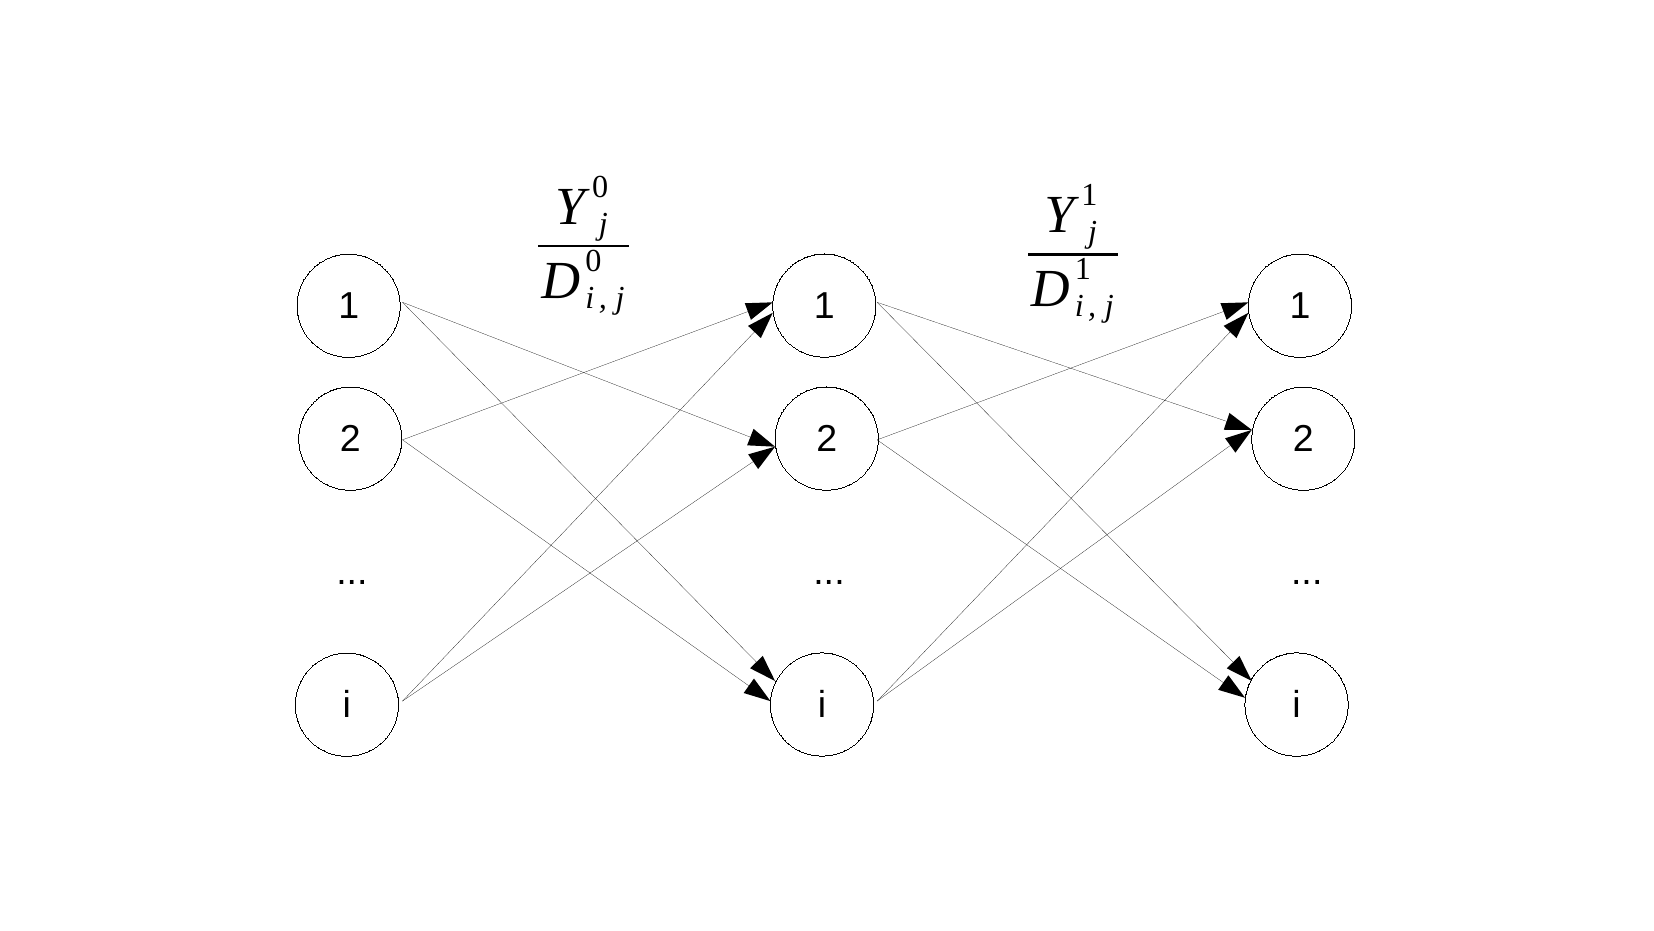

1
1
1
2
2
2
...
...
...
i
i
i